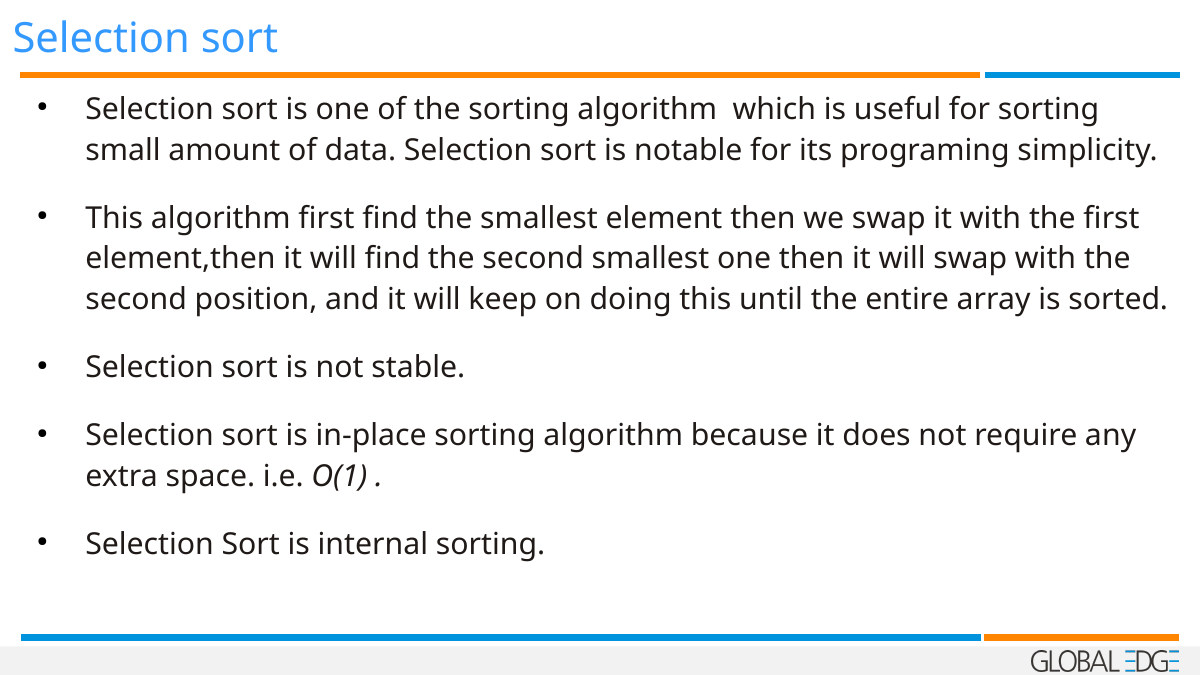

# Selection sort
Selection sort is one of the sorting algorithm which is useful for sorting small amount of data. Selection sort is notable for its programing simplicity.
This algorithm first find the smallest element then we swap it with the first element,then it will find the second smallest one then it will swap with the second position, and it will keep on doing this until the entire array is sorted.
Selection sort is not stable.
Selection sort is in-place sorting algorithm because it does not require any extra space. i.e. O(1) .
Selection Sort is internal sorting.